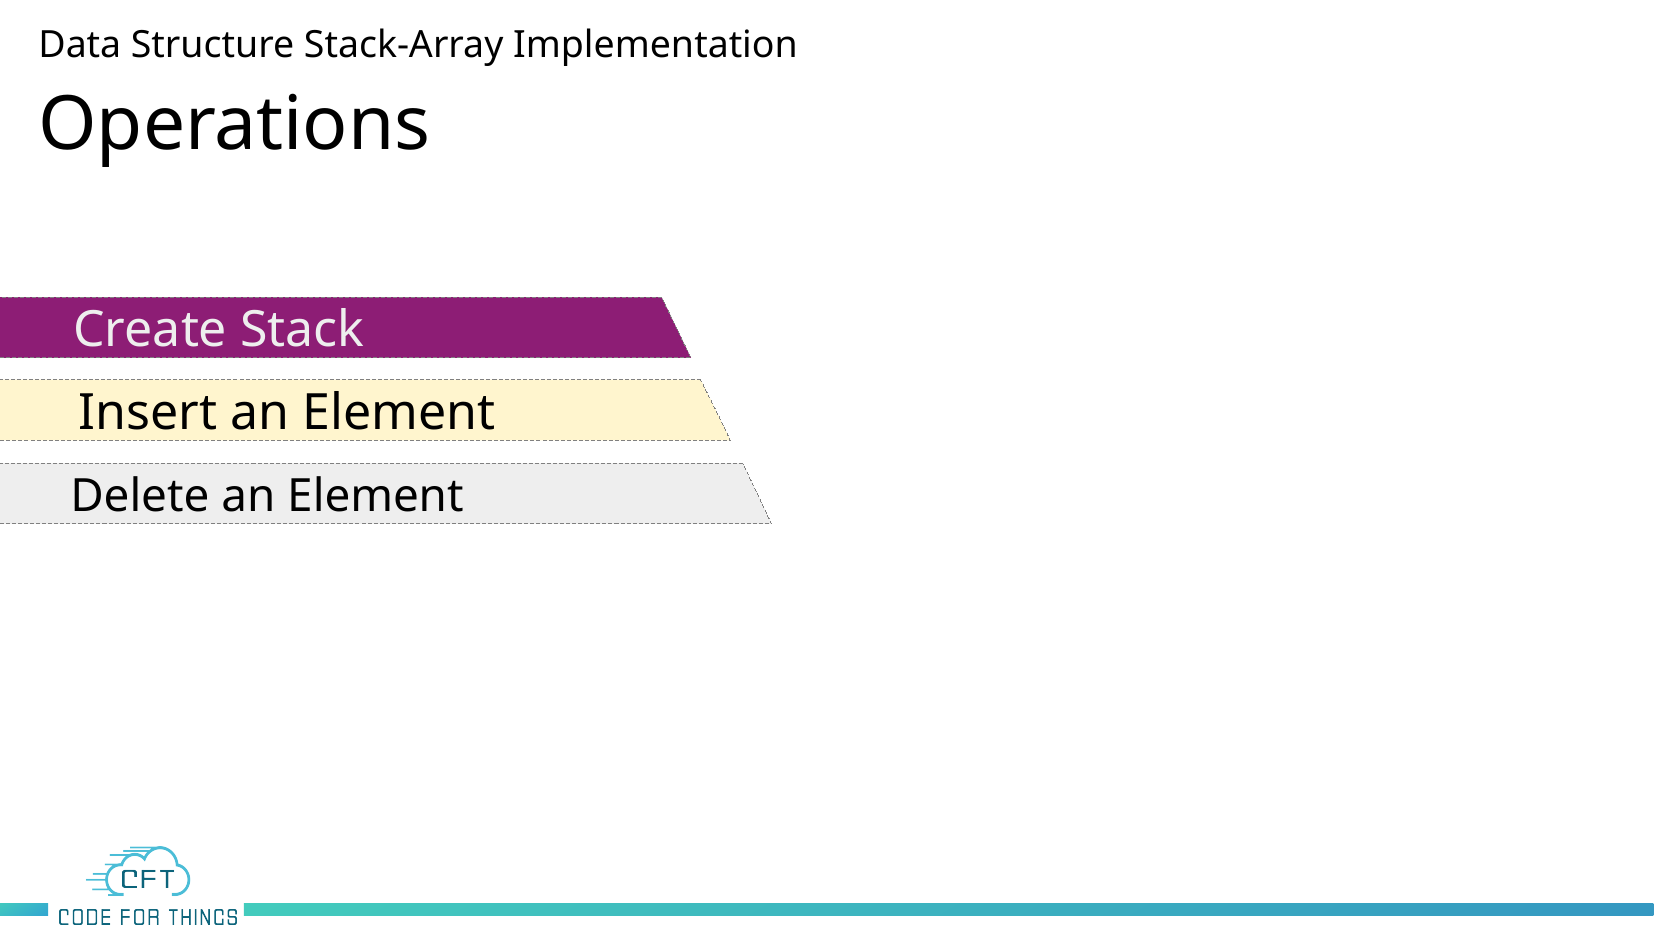

# Data Structure Stack-Array Implementation Operations
 Create Stack
 Insert an Element
 Delete an Element